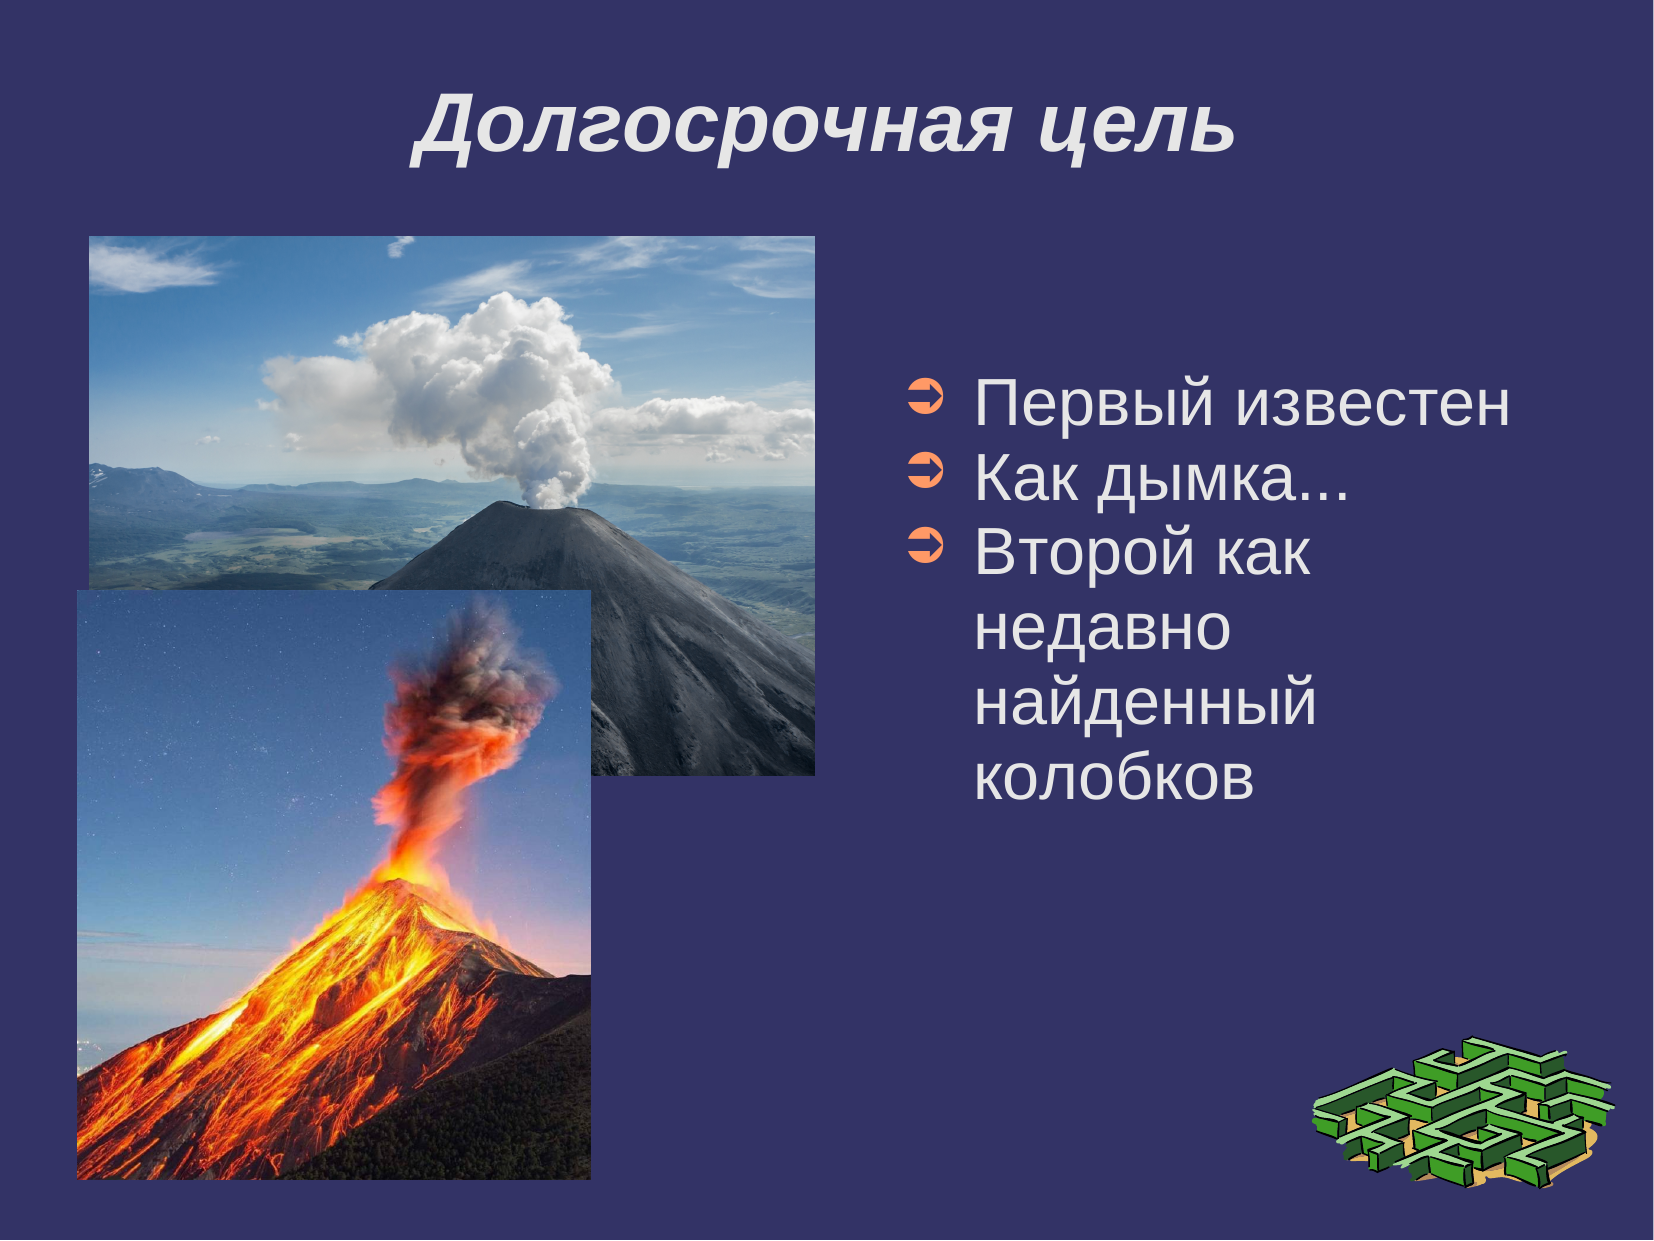

# Долгосрочная цель
Первый известен
Как дымка...
Второй как недавно найденный колобков